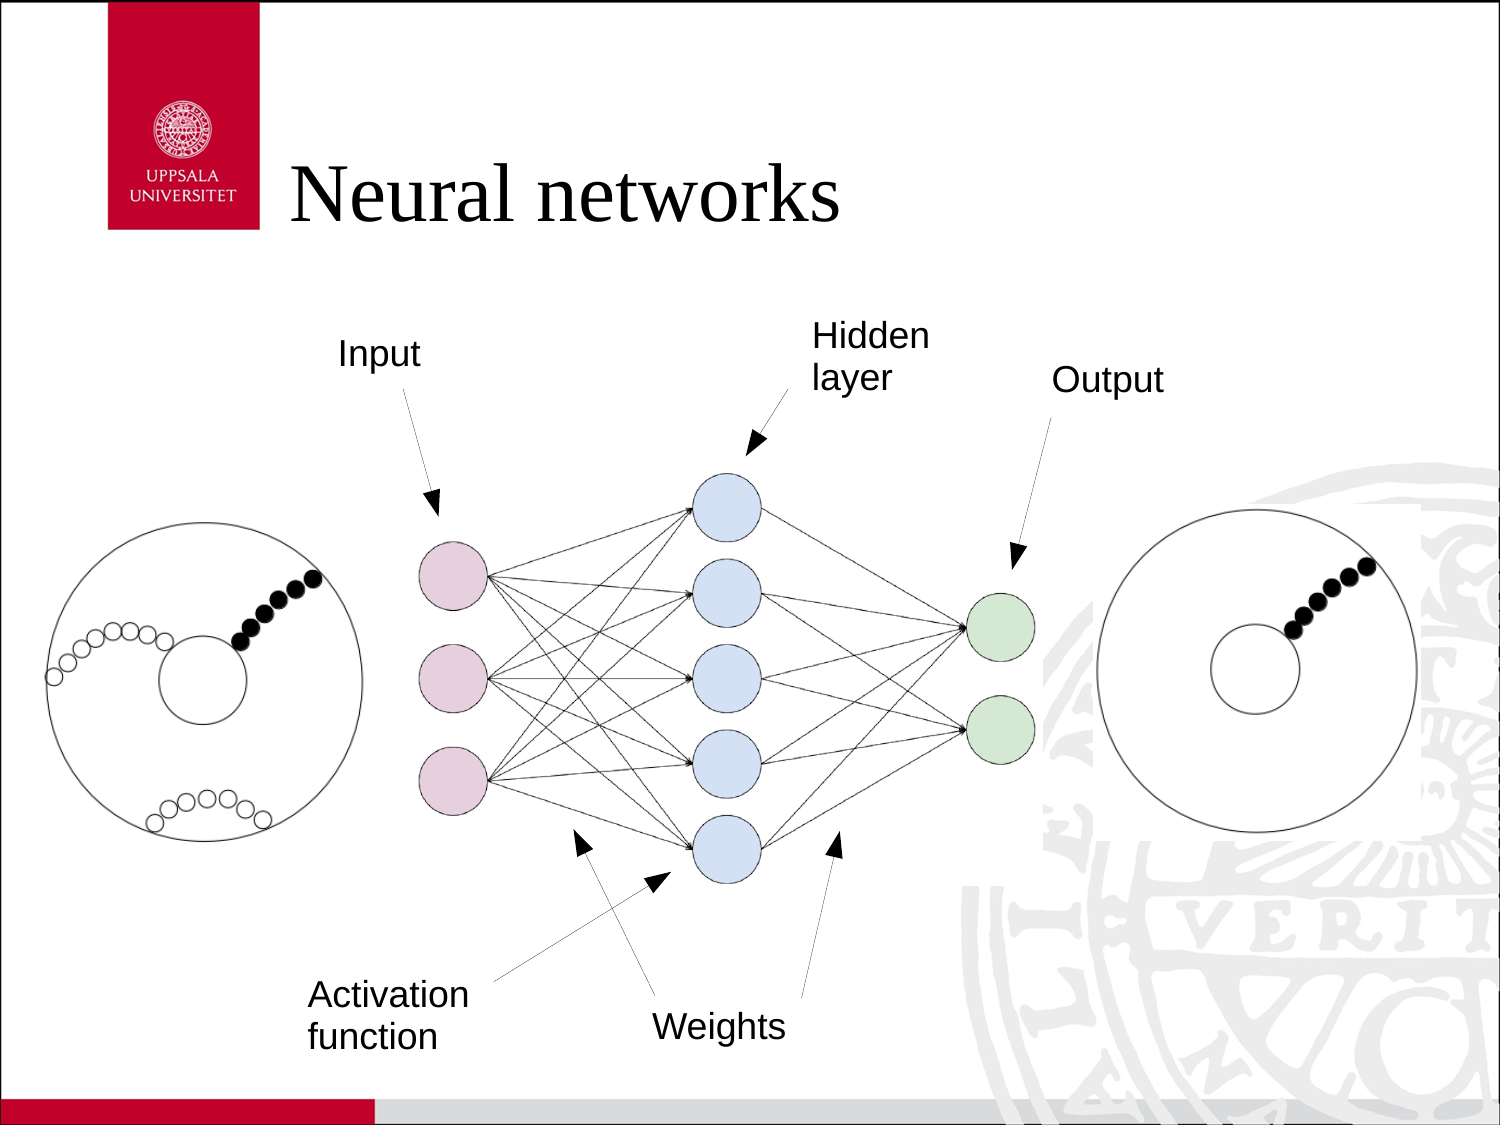

# Neural networks
Hidden
layer
Input
Output
Activation
function
Weights